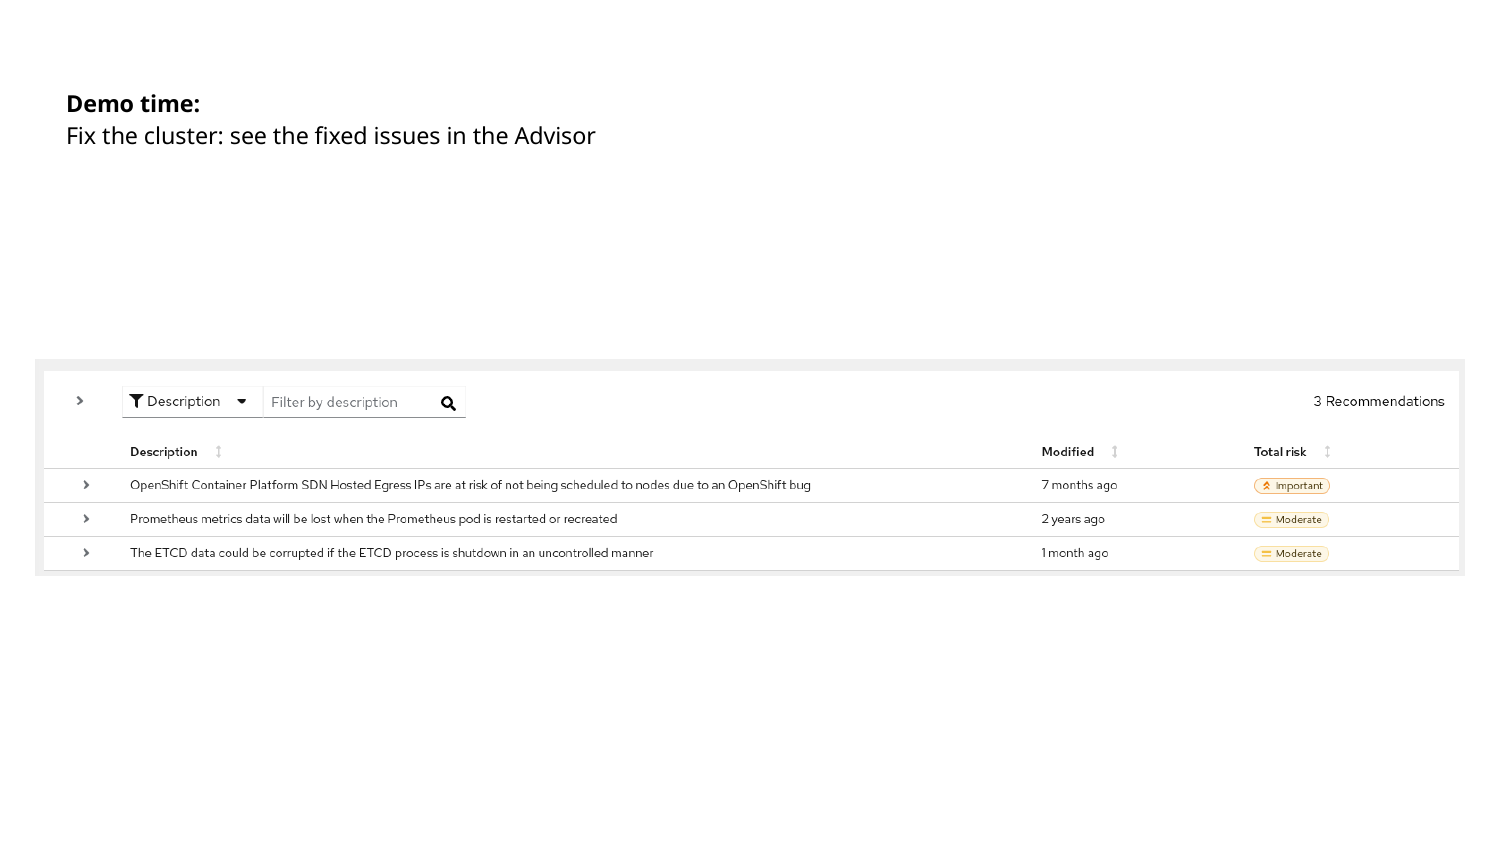

# Demo time: Fix the cluster: see the fixed issues in the Advisor